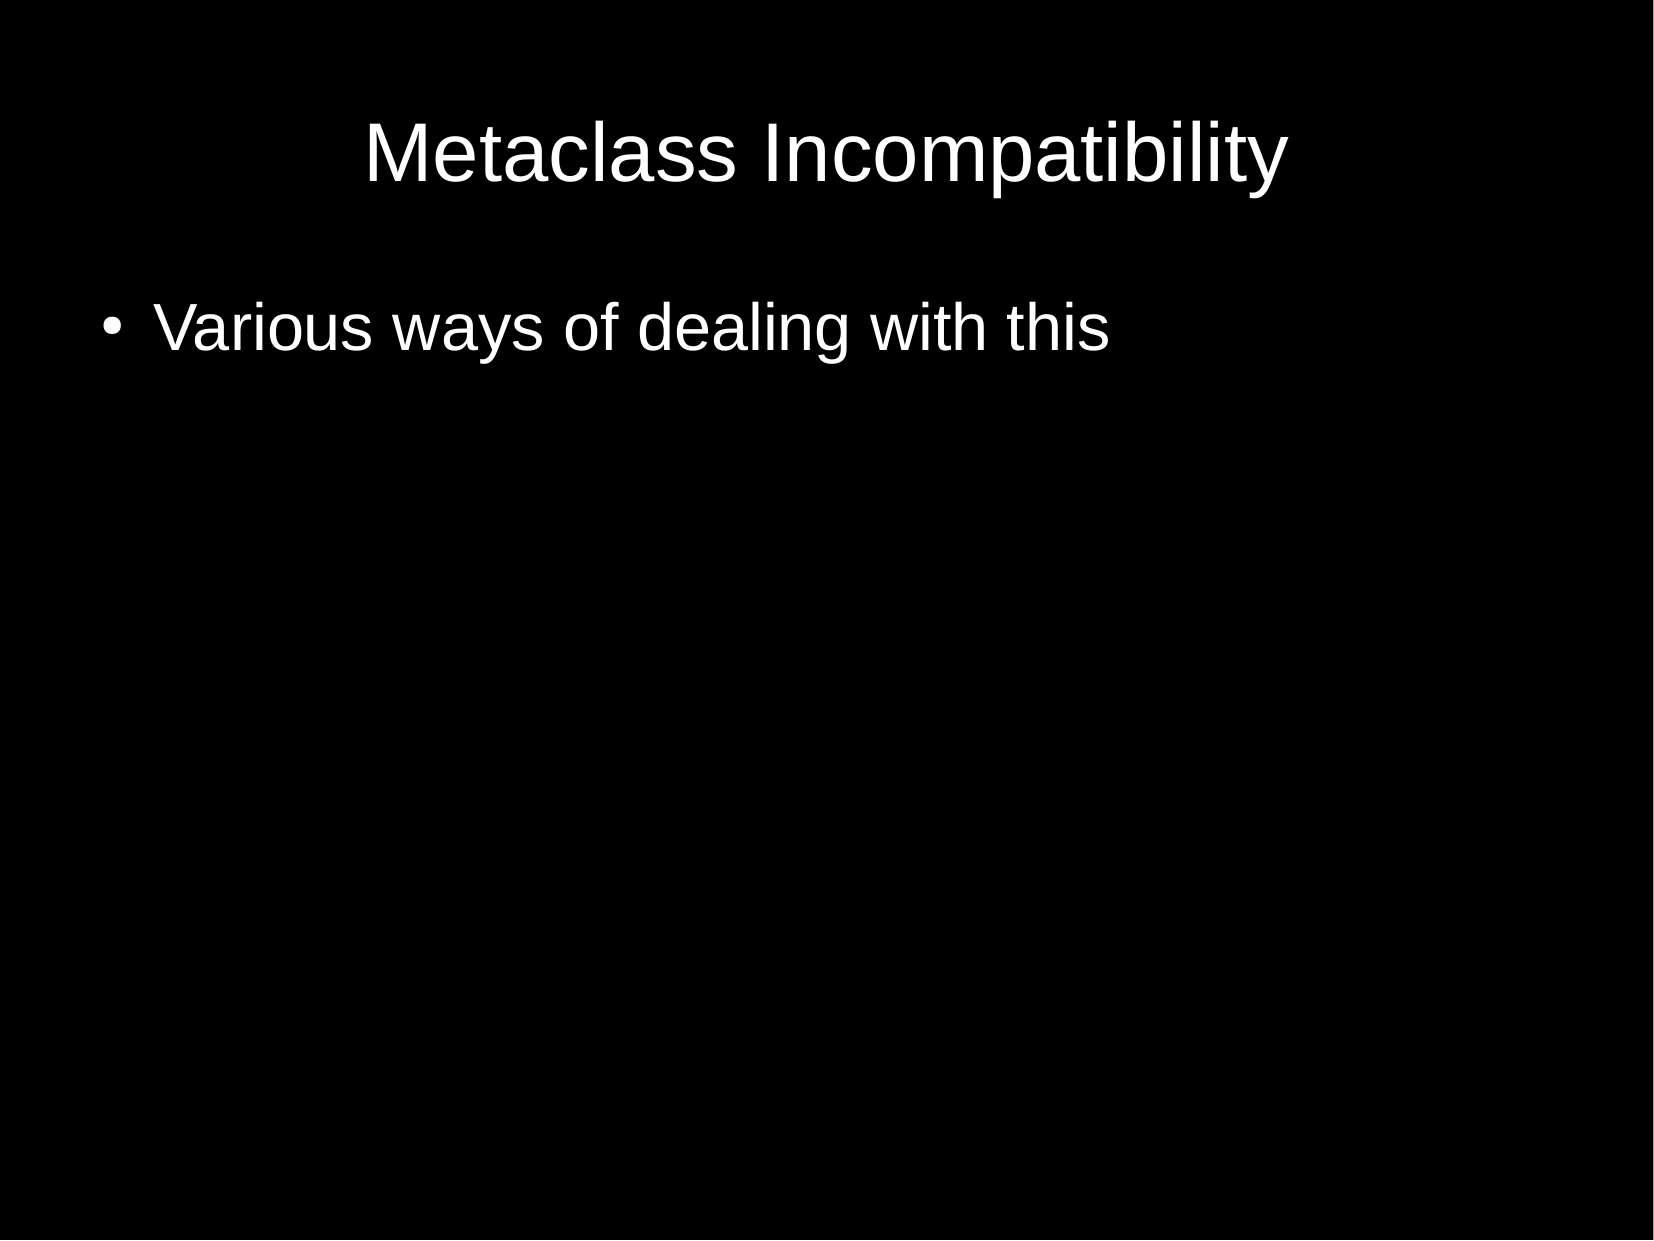

# Metaclass Incompatibility
Various ways of dealing with this